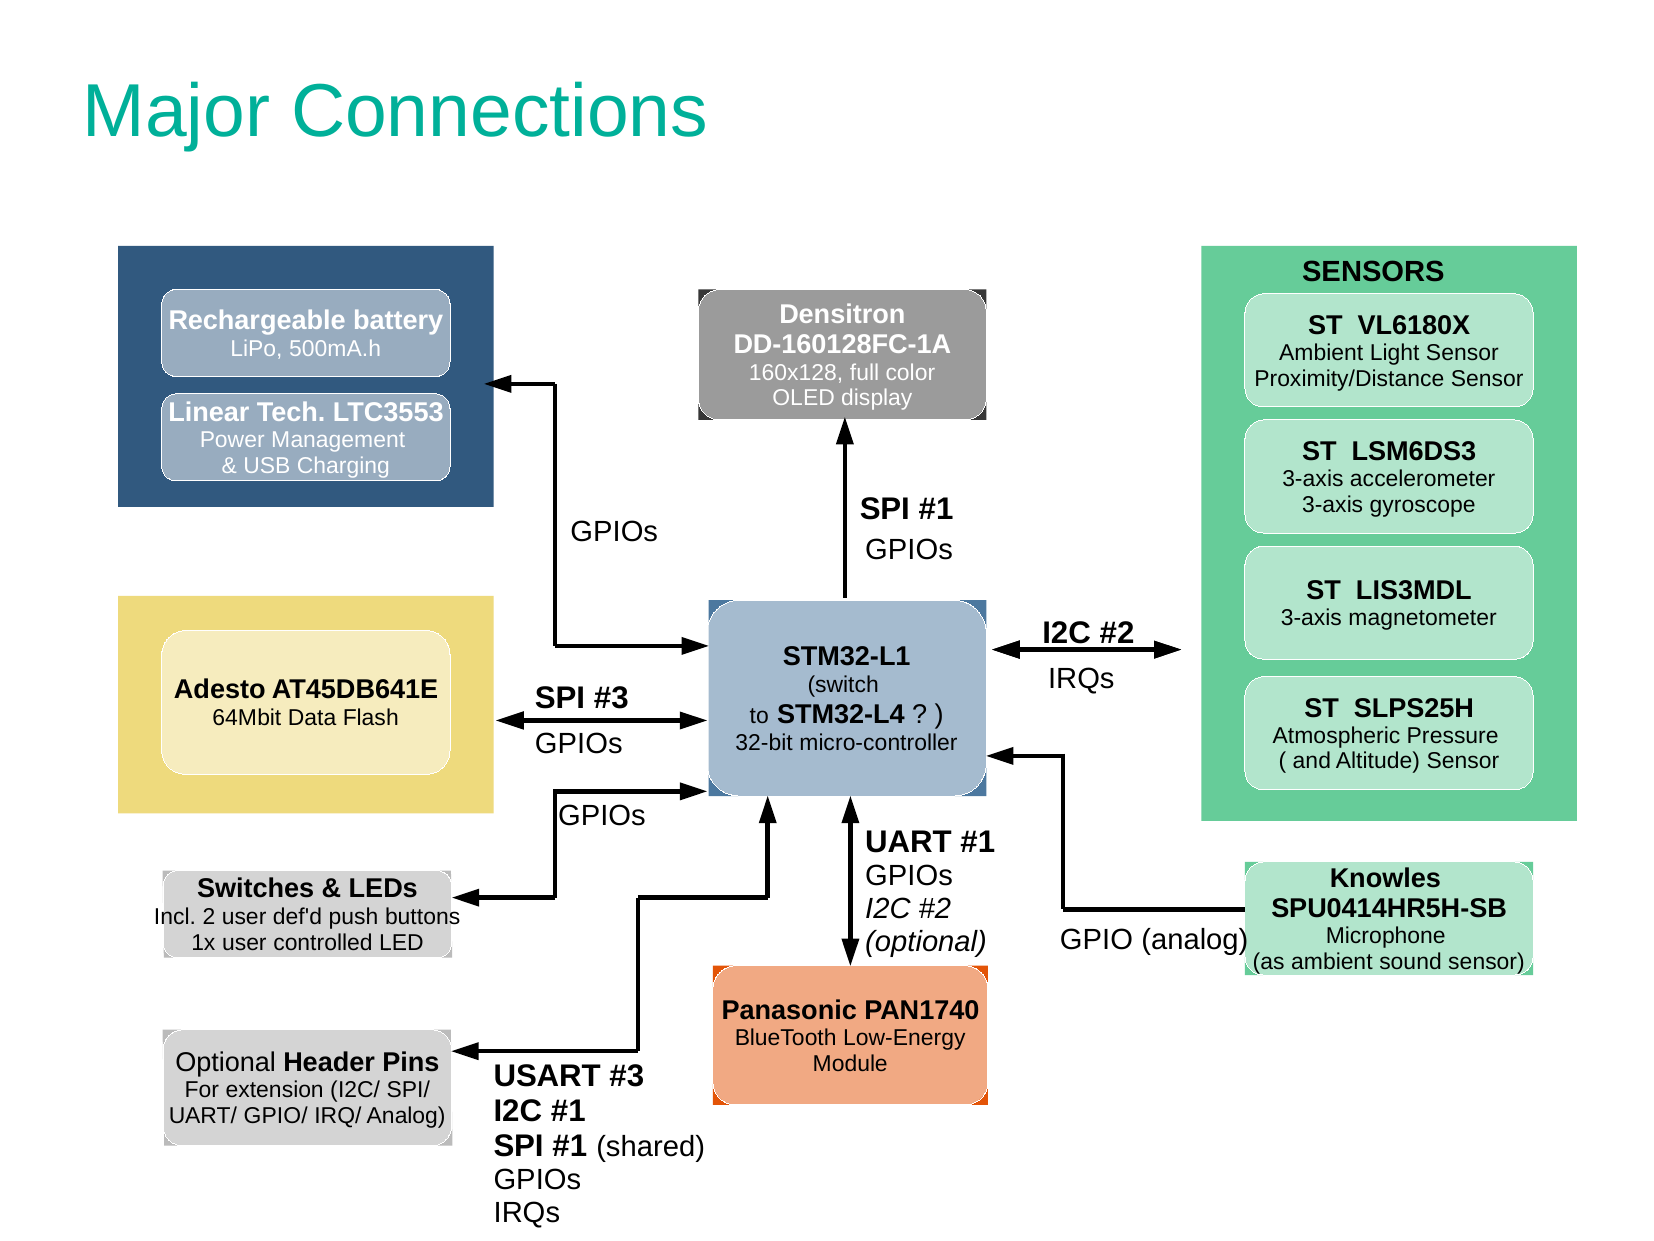

# Major Connections
SENSORS
Rechargeable battery
LiPo, 500mA.h
Densitron
DD-160128FC-1A
160x128, full color
OLED display
ST VL6180X
Ambient Light Sensor
Proximity/Distance Sensor
Linear Tech. LTC3553
Power Management
& USB Charging
ST LSM6DS3
3-axis accelerometer
3-axis gyroscope
SPI #1
GPIOs
GPIOs
ST LIS3MDL
3-axis magnetometer
STM32-L1
(switch
to STM32-L4 ? )
32-bit micro-controller
I2C #2
Adesto AT45DB641E
64Mbit Data Flash
IRQs
SPI #3
ST SLPS25H
Atmospheric Pressure
( and Altitude) Sensor
GPIOs
GPIOs
UART #1
GPIOs
I2C #2
(optional)
Knowles
SPU0414HR5H-SB
Microphone
(as ambient sound sensor)
Switches & LEDs
Incl. 2 user def'd push buttons
1x user controlled LED
GPIO (analog)
Panasonic PAN1740
BlueTooth Low-Energy
Module
Optional Header Pins
For extension (I2C/ SPI/
 UART/ GPIO/ IRQ/ Analog)
USART #3
I2C #1
SPI #1 (shared)
GPIOs
IRQs